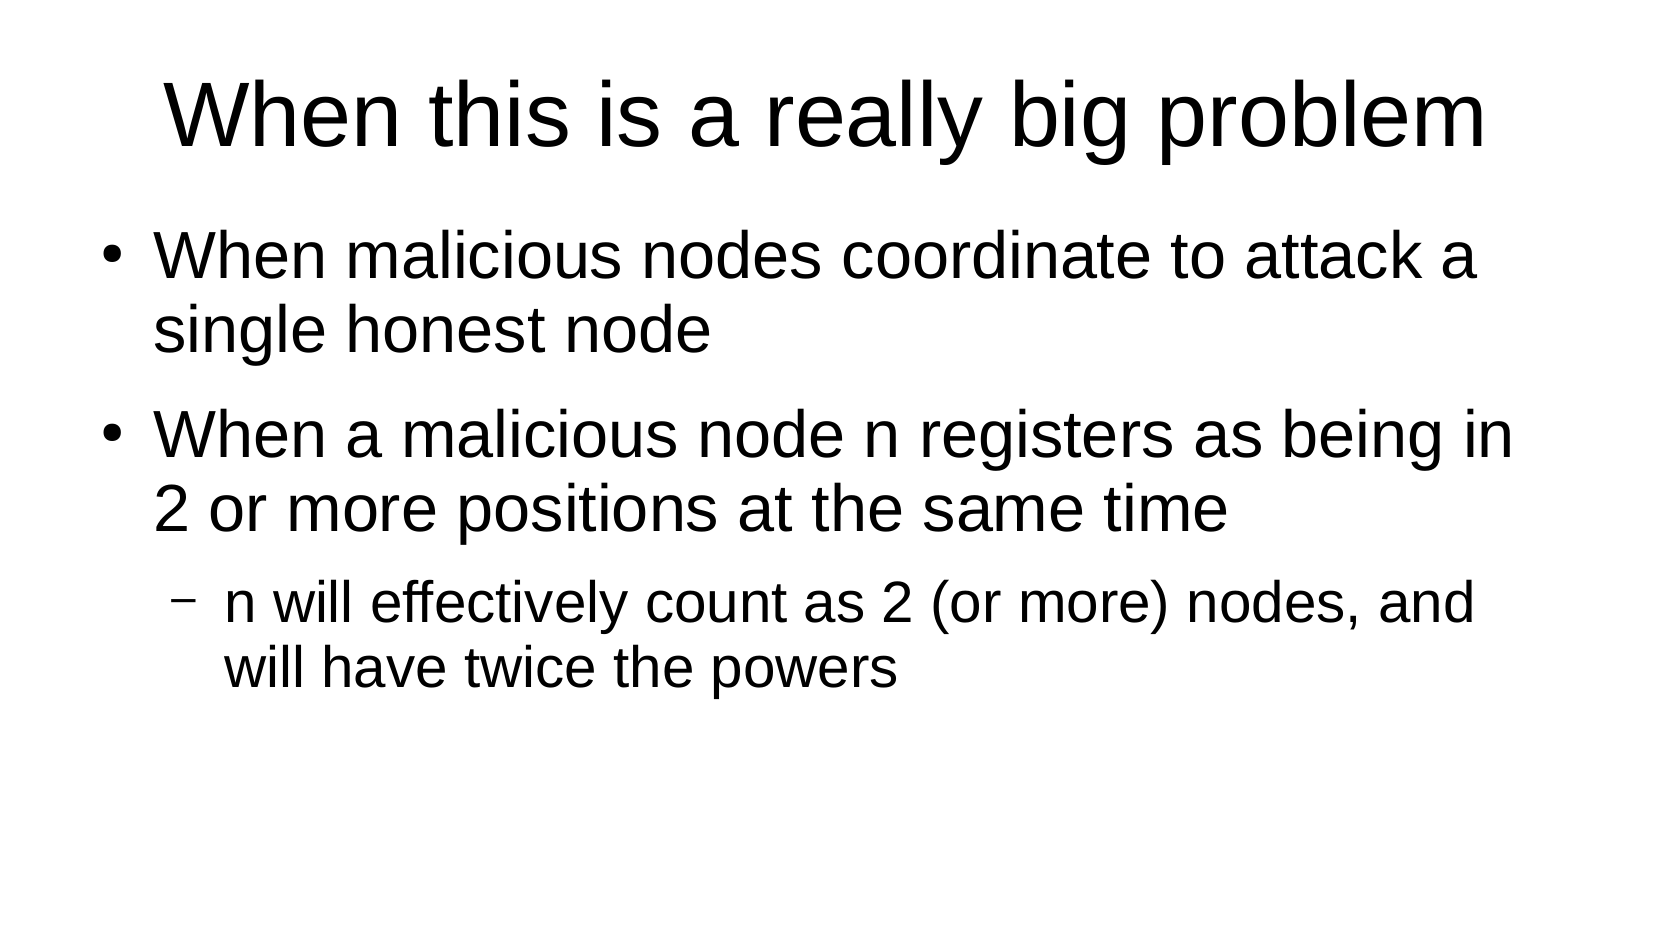

# When this is a really big problem
When malicious nodes coordinate to attack a single honest node
When a malicious node n registers as being in 2 or more positions at the same time
n will effectively count as 2 (or more) nodes, and will have twice the powers